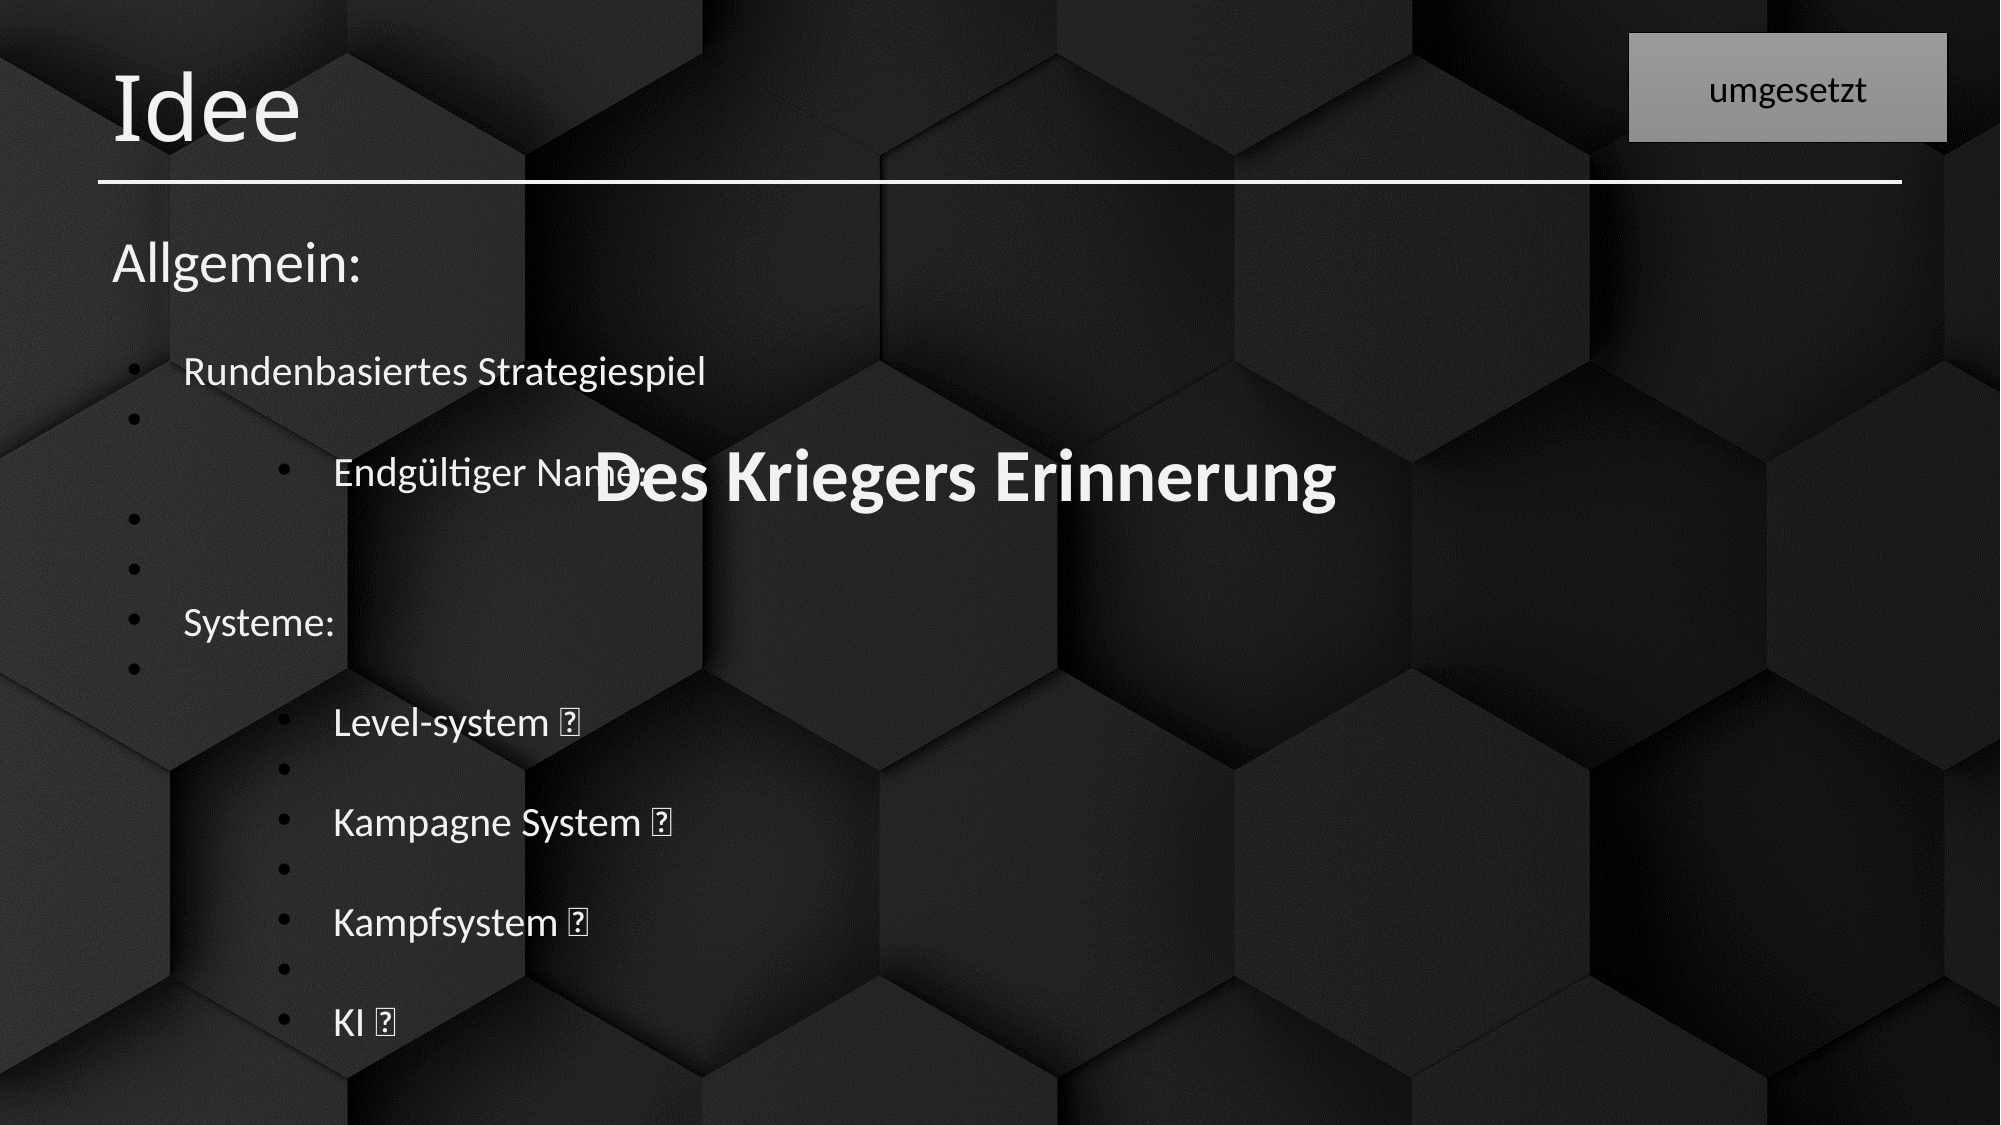

umgesetzt
Idee
#
Allgemein:
Rundenbasiertes Strategiespiel
Endgültiger Name:
Systeme:
Level-system ❌
Kampagne System ❌
Kampfsystem ✅
KI ✅
Des Kriegers Erinnerung